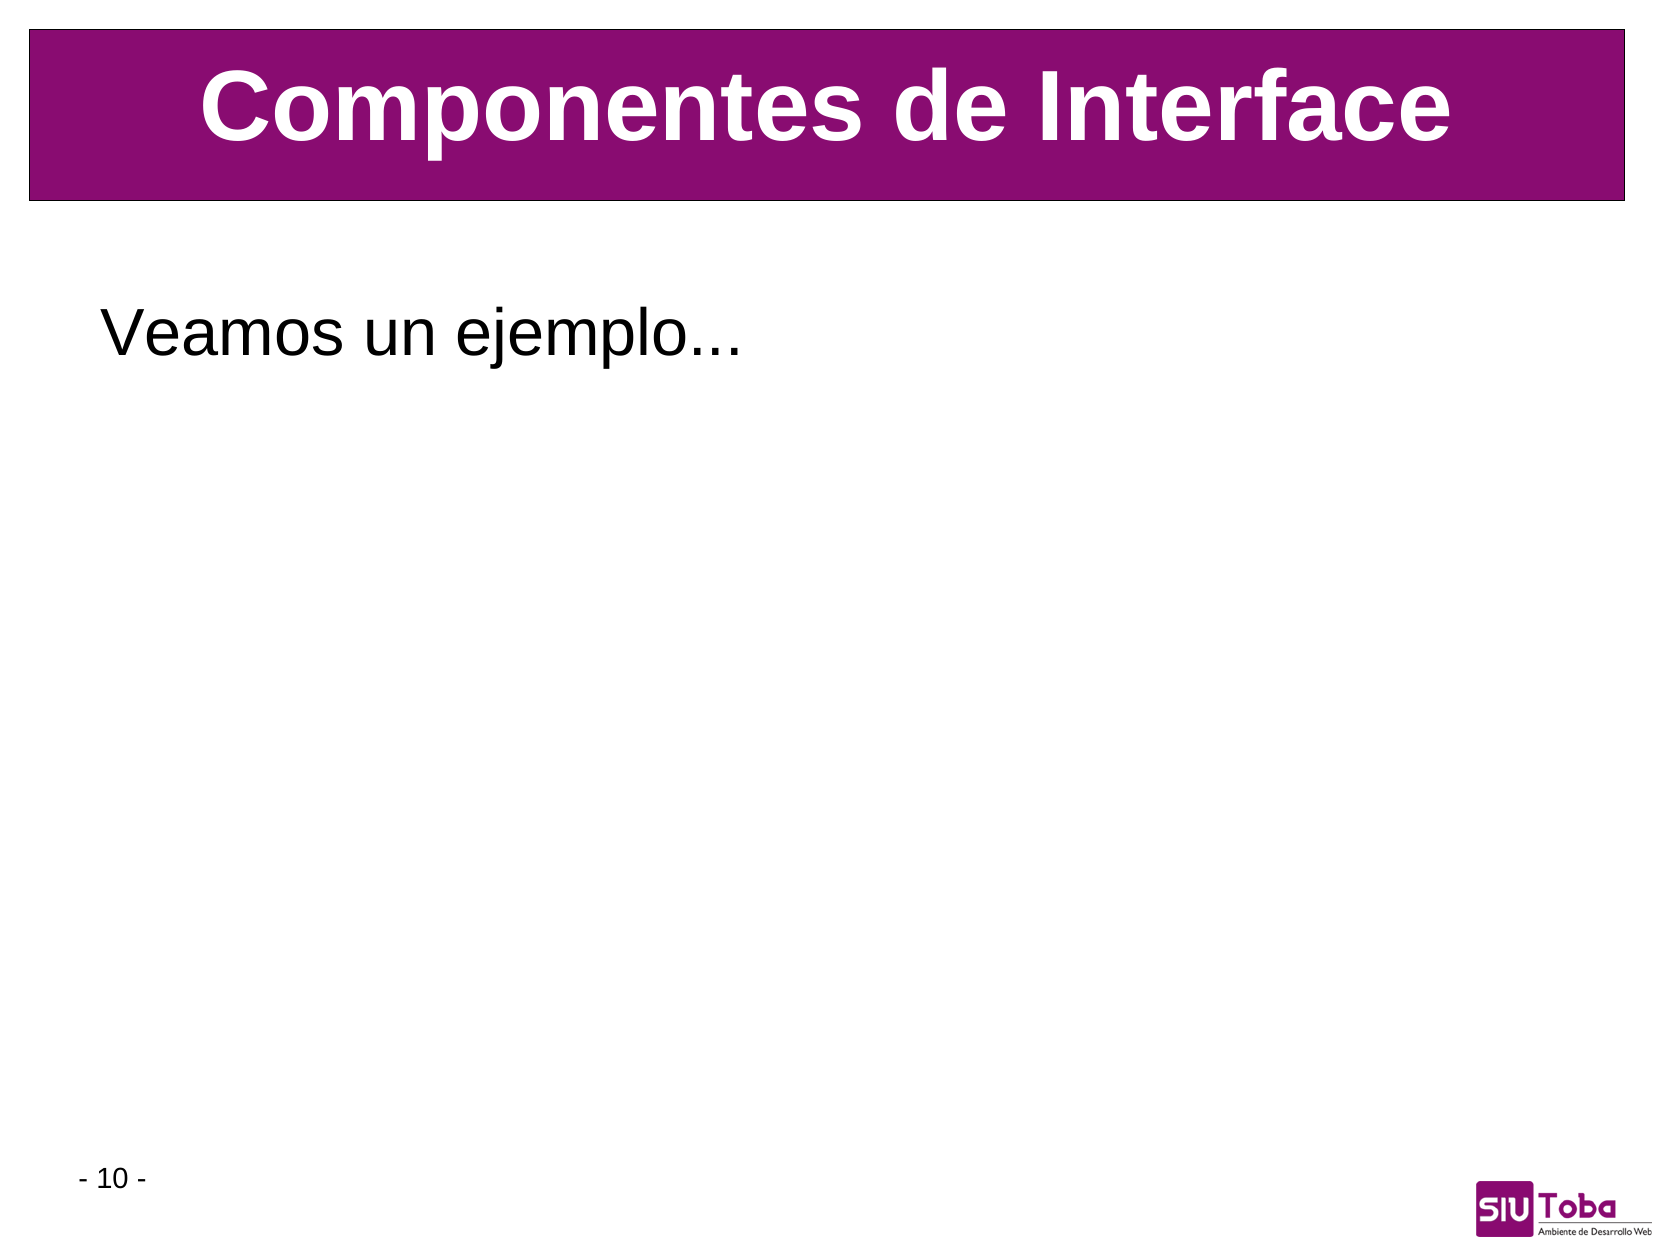

# Componentes de Interface
Veamos un ejemplo...
10